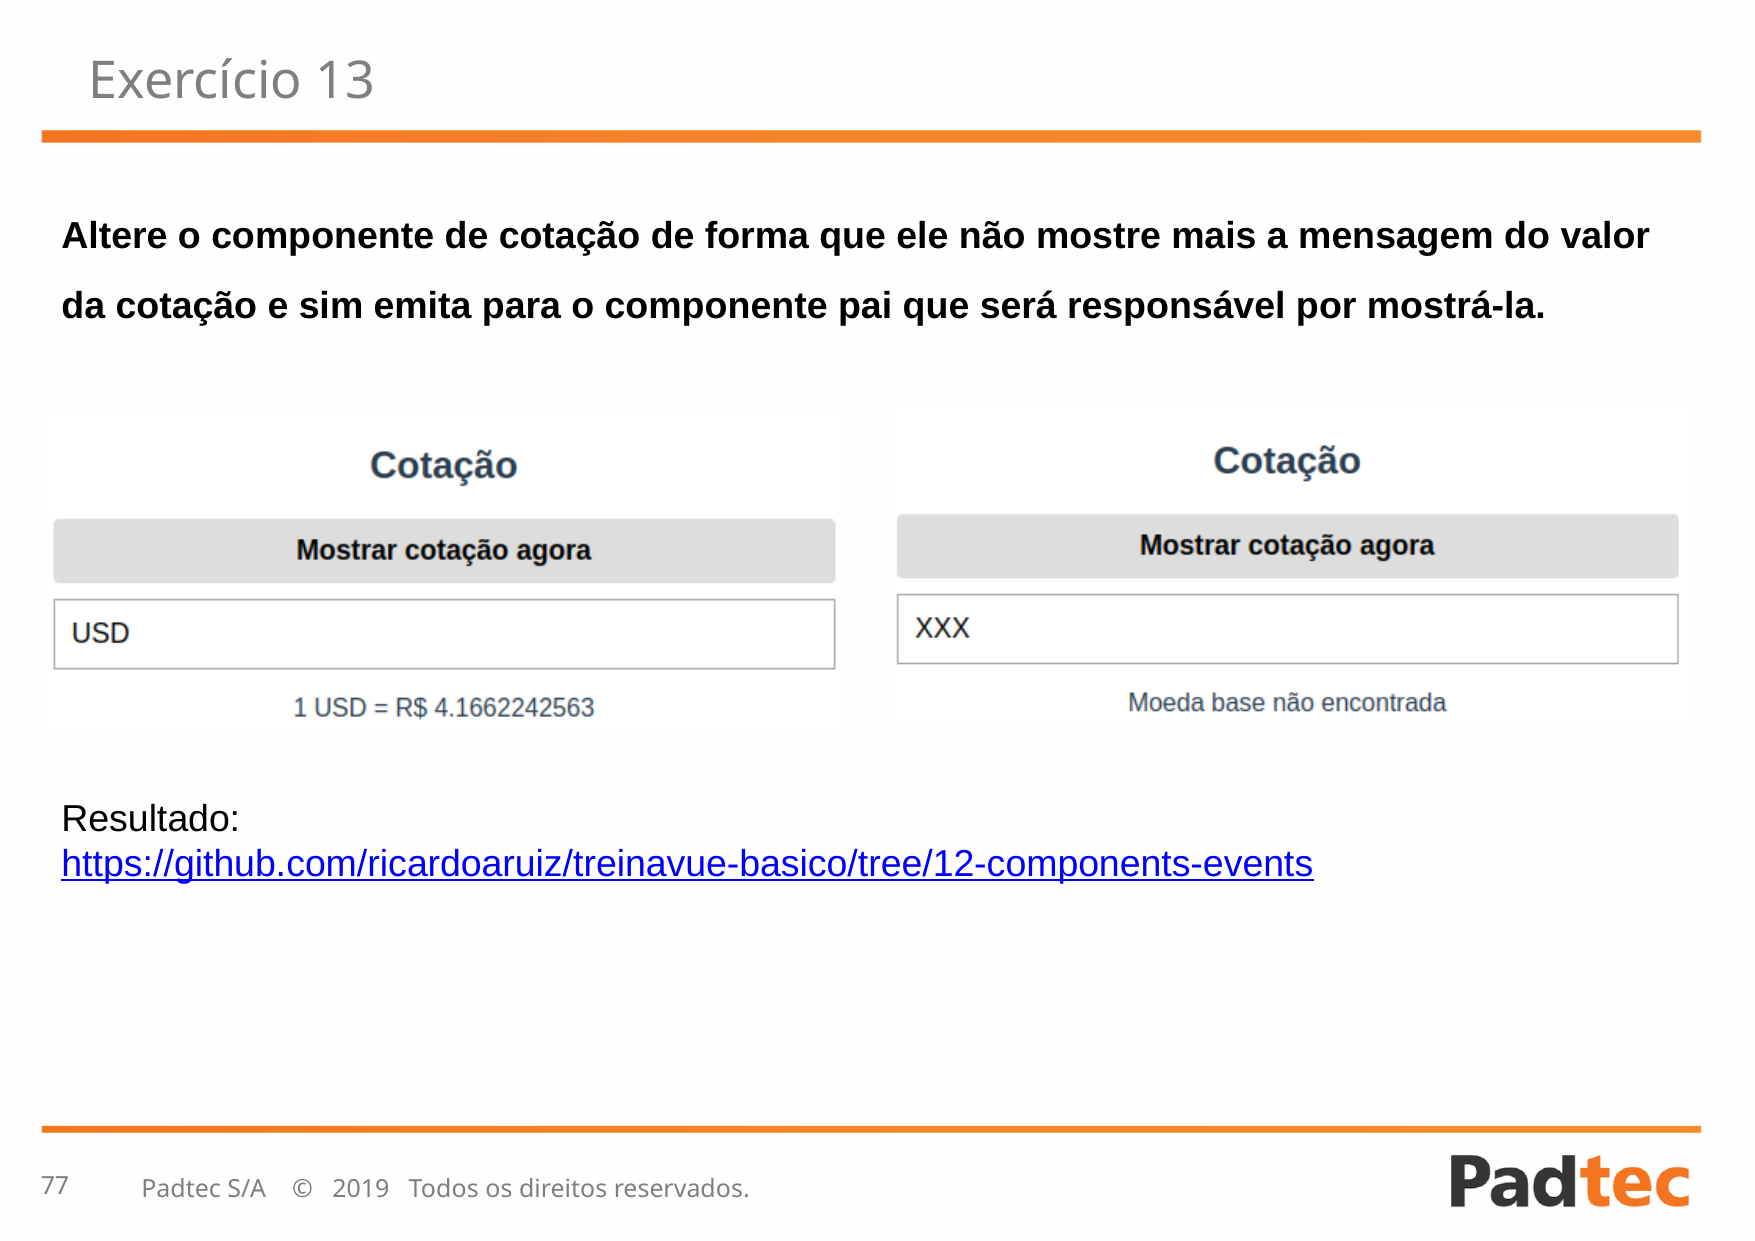

# Exercício 13
Altere o componente de cotação de forma que ele não mostre mais a mensagem do valor da cotação e sim emita para o componente pai que será responsável por mostrá-la.
Resultado:
https://github.com/ricardoaruiz/treinavue-basico/tree/12-components-events